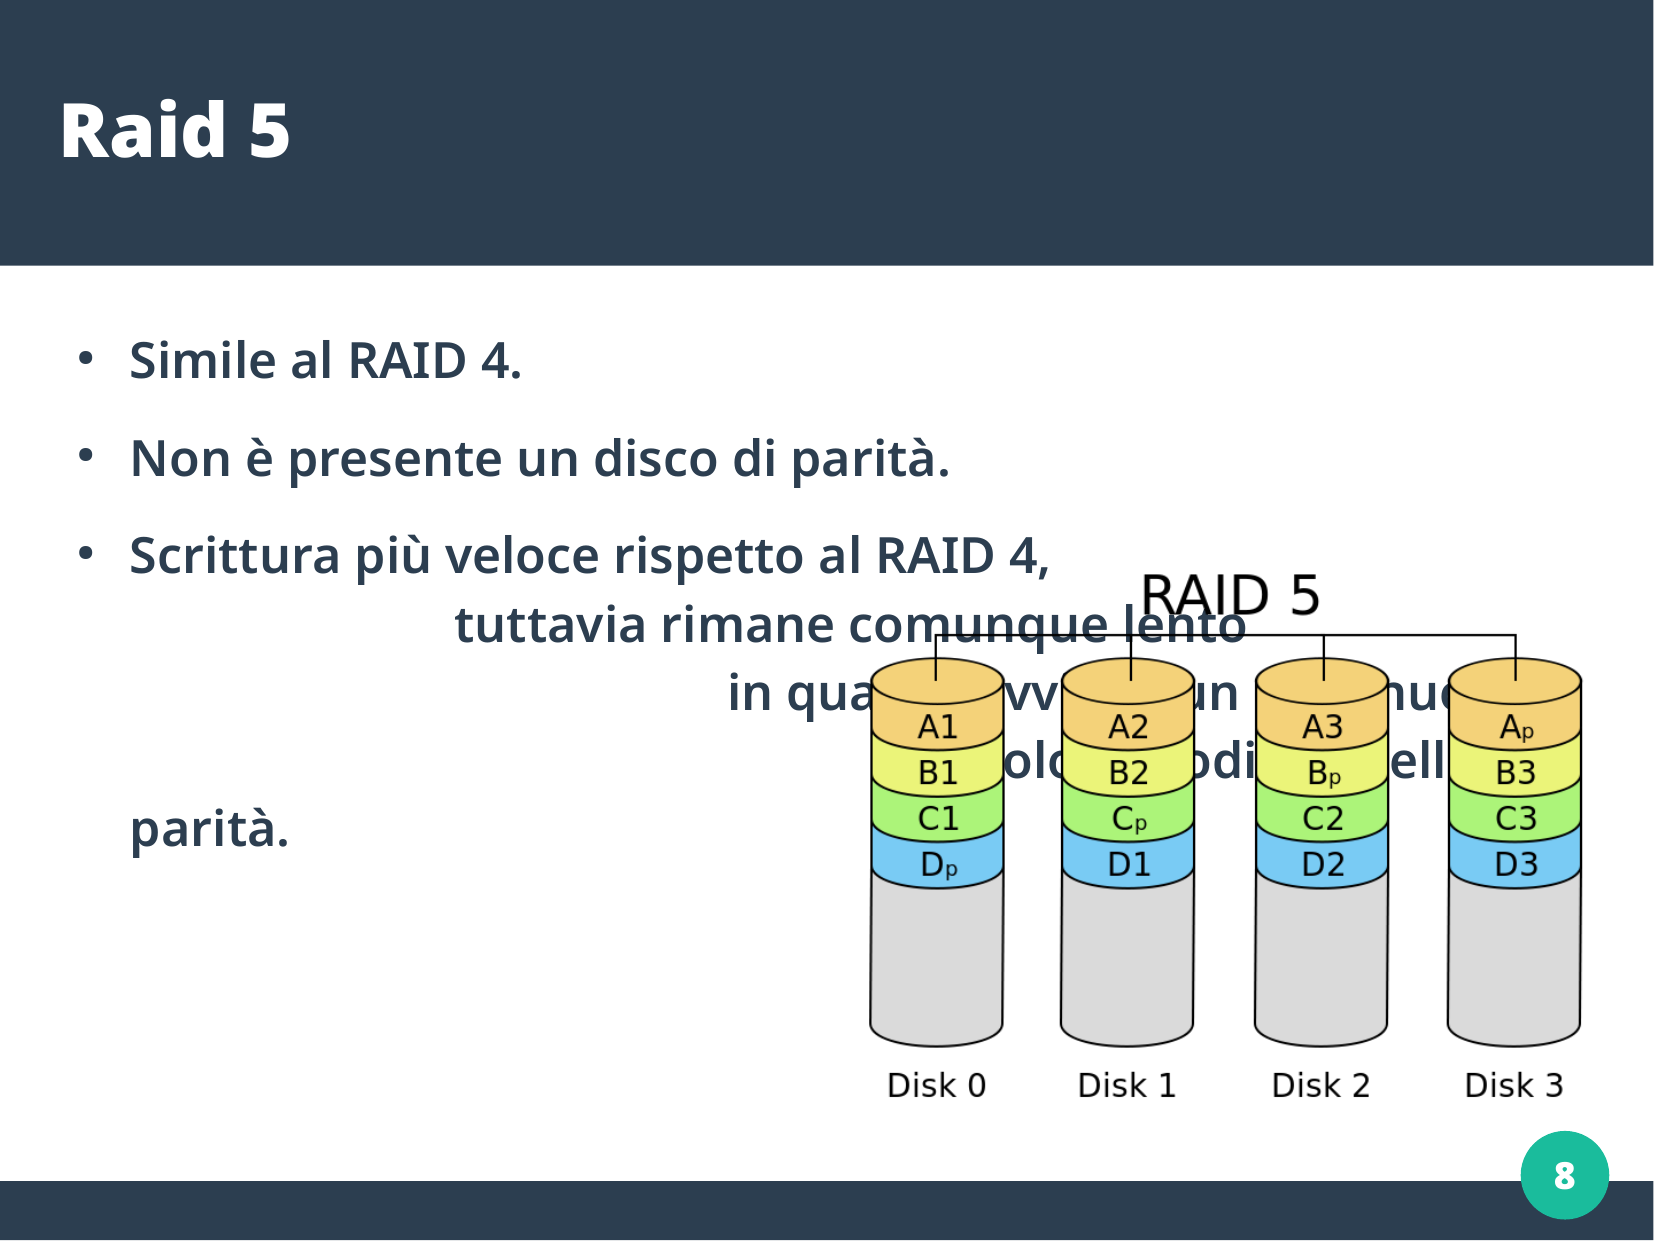

# Raid 5
Simile al RAID 4.
Non è presente un disco di parità.
Scrittura più veloce rispetto al RAID 4, tuttavia rimane comunque lento in quanto avviene un continuo calcolo e modifica della parità.
8